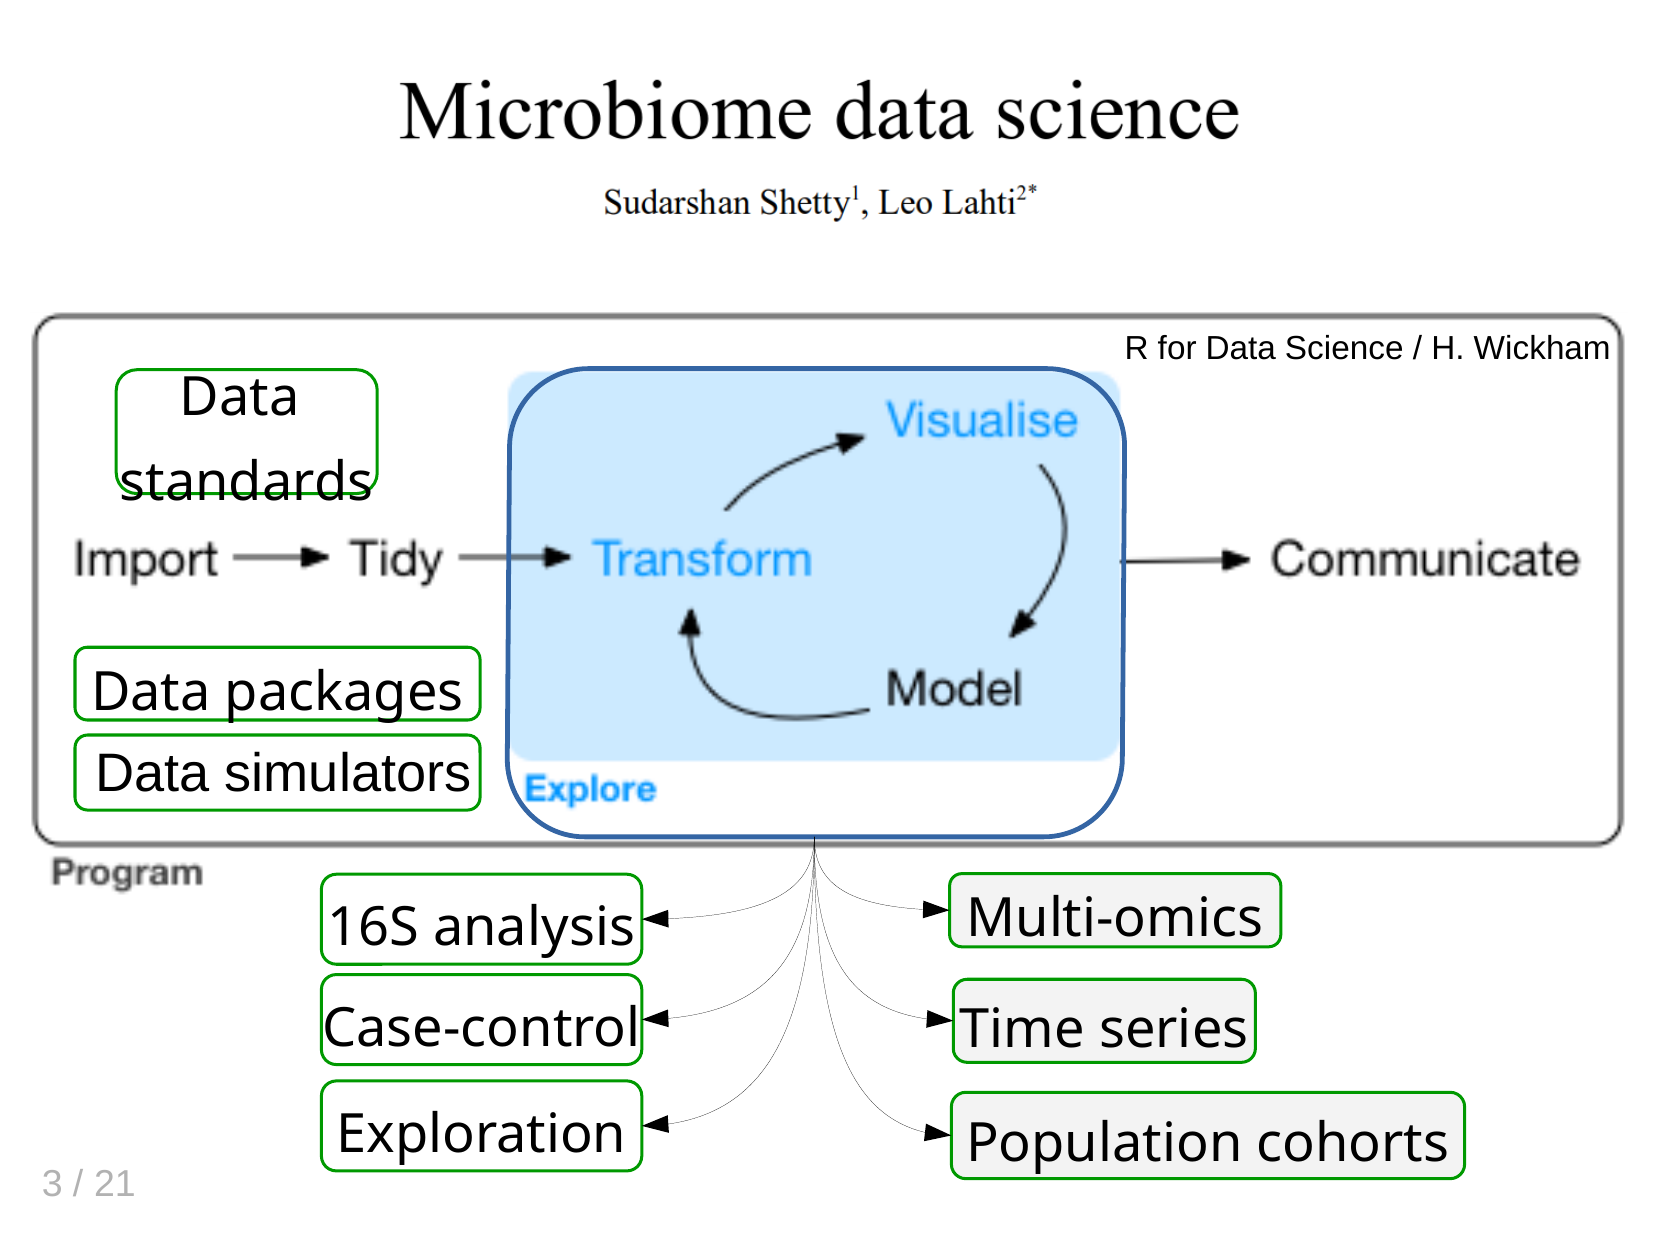

R for Data Science / H. Wickham
Data
standards
Data packages
Data simulators
Multi-omics
16S analysis
Case-control
Time series
Exploration
Population cohorts